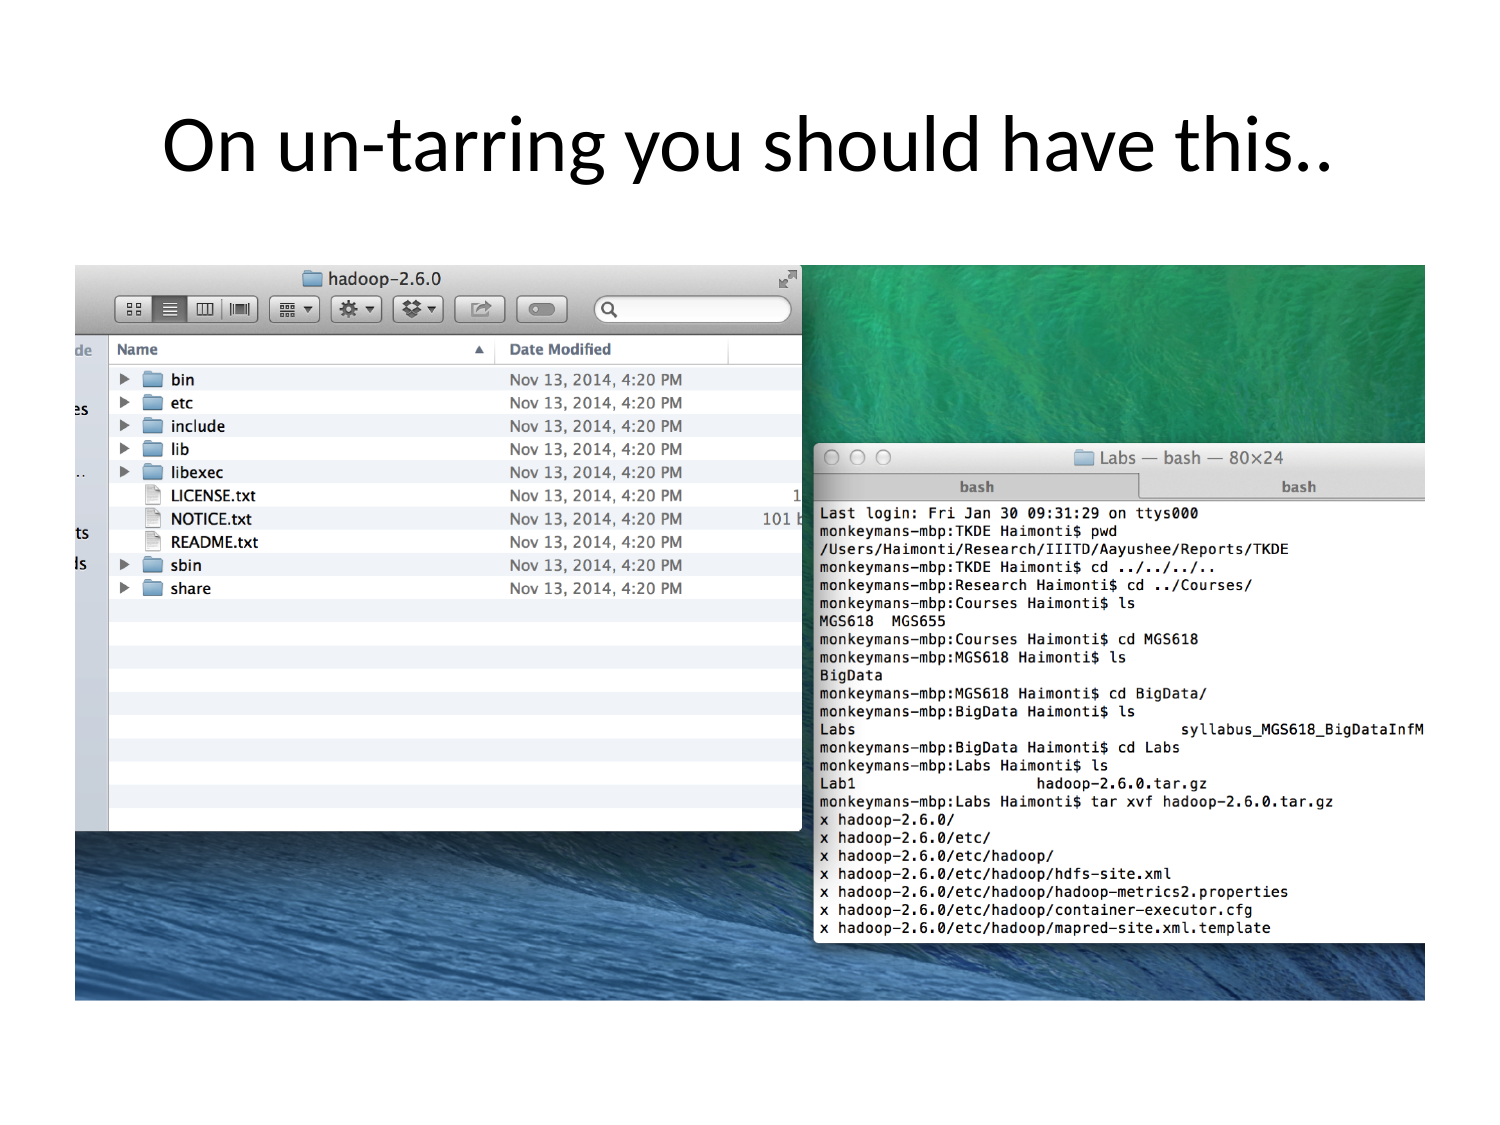

# On un-tarring you should have this..